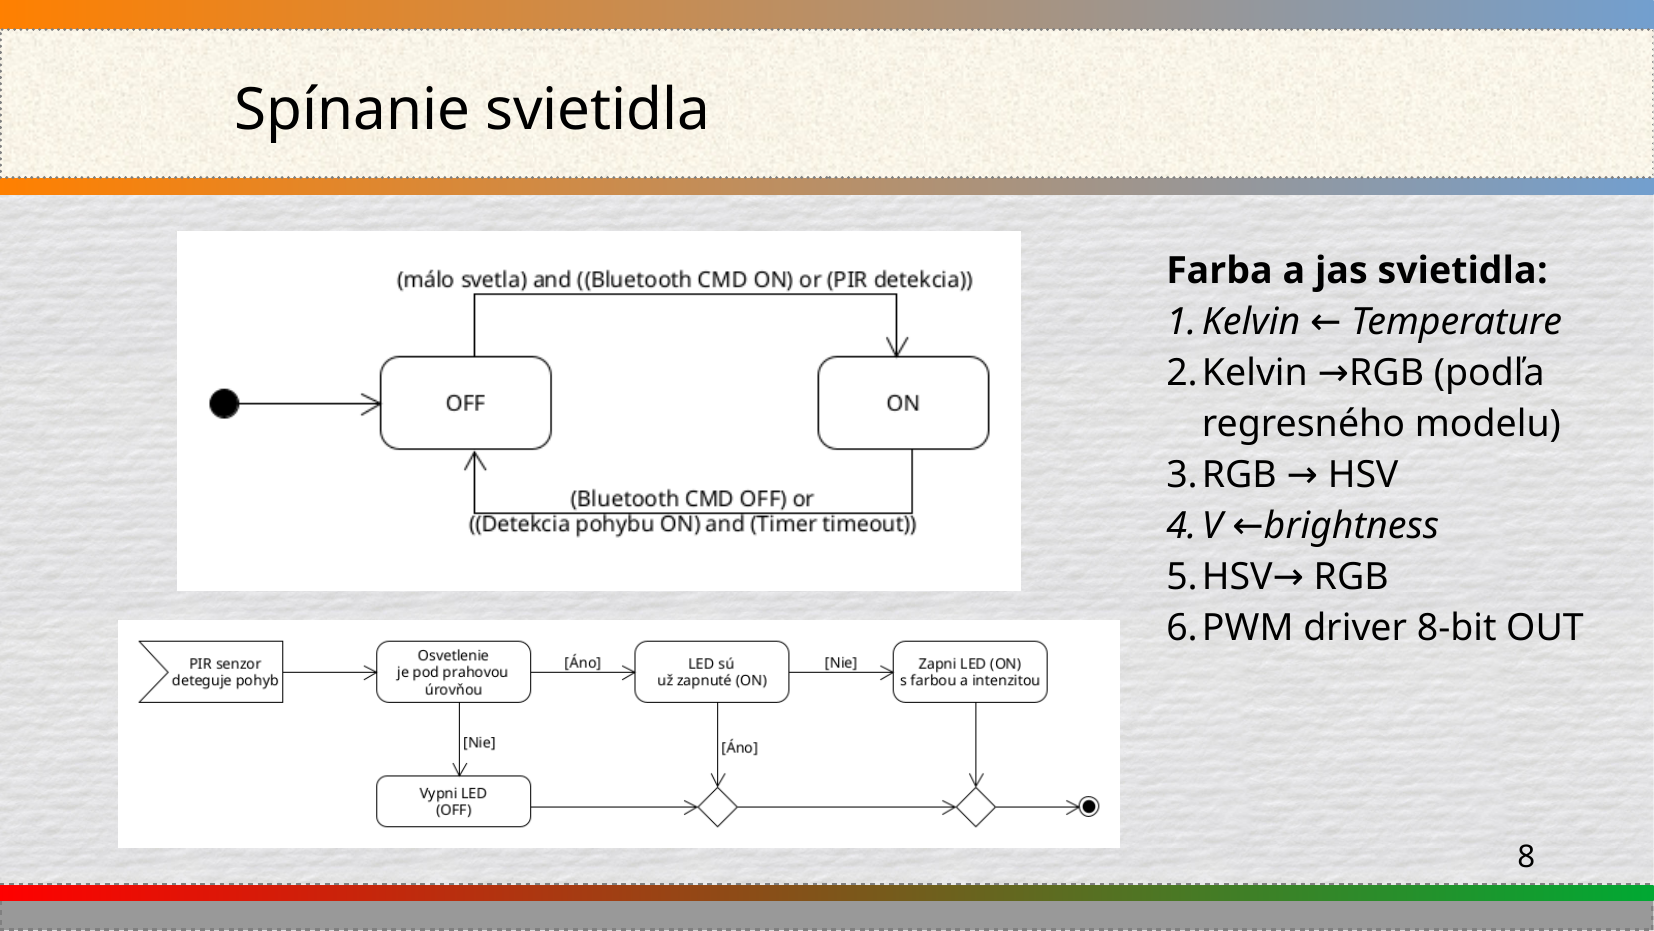

# Spínanie svietidla
Farba a jas svietidla:
Kelvin ← Temperature
Kelvin →RGB (podľa regresného modelu)
RGB → HSV
V ←brightness
HSV→ RGB
PWM driver 8-bit OUT